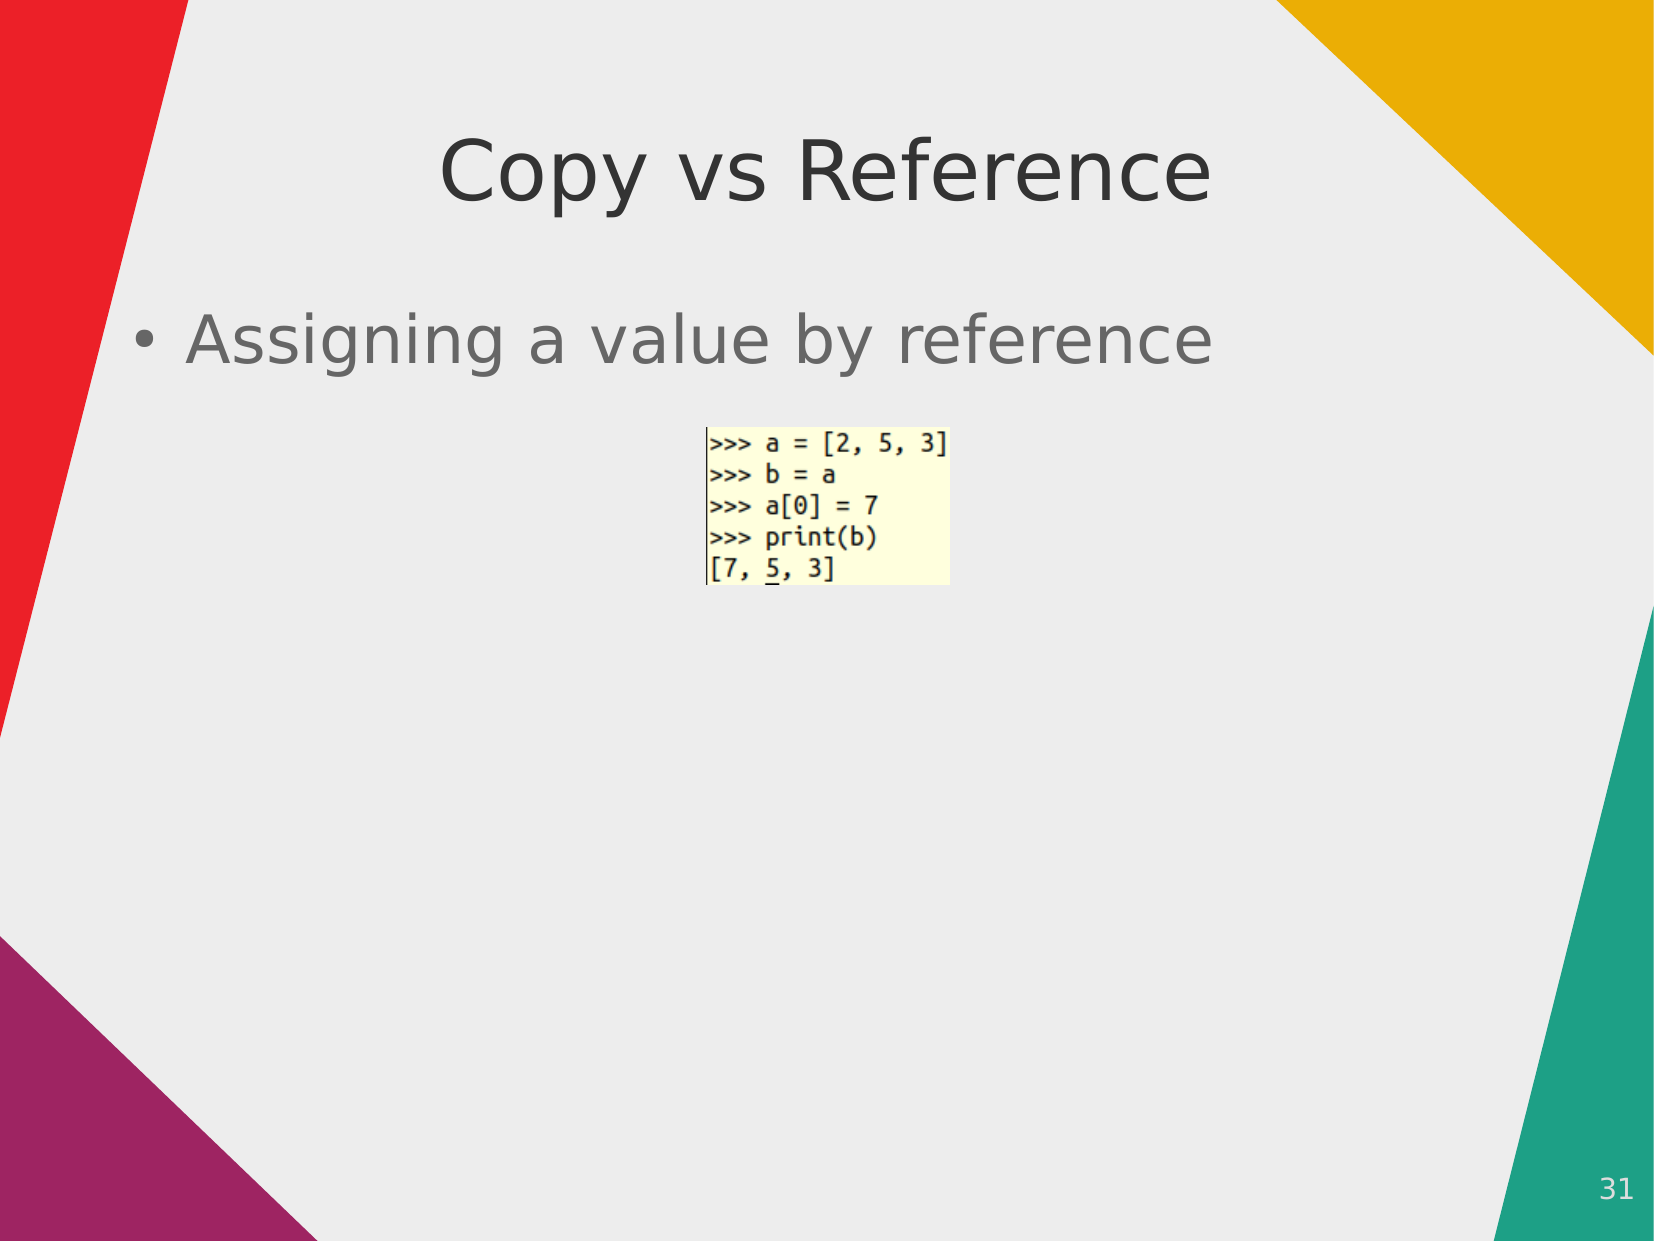

# Copy vs Reference
Assigning a value by reference
31